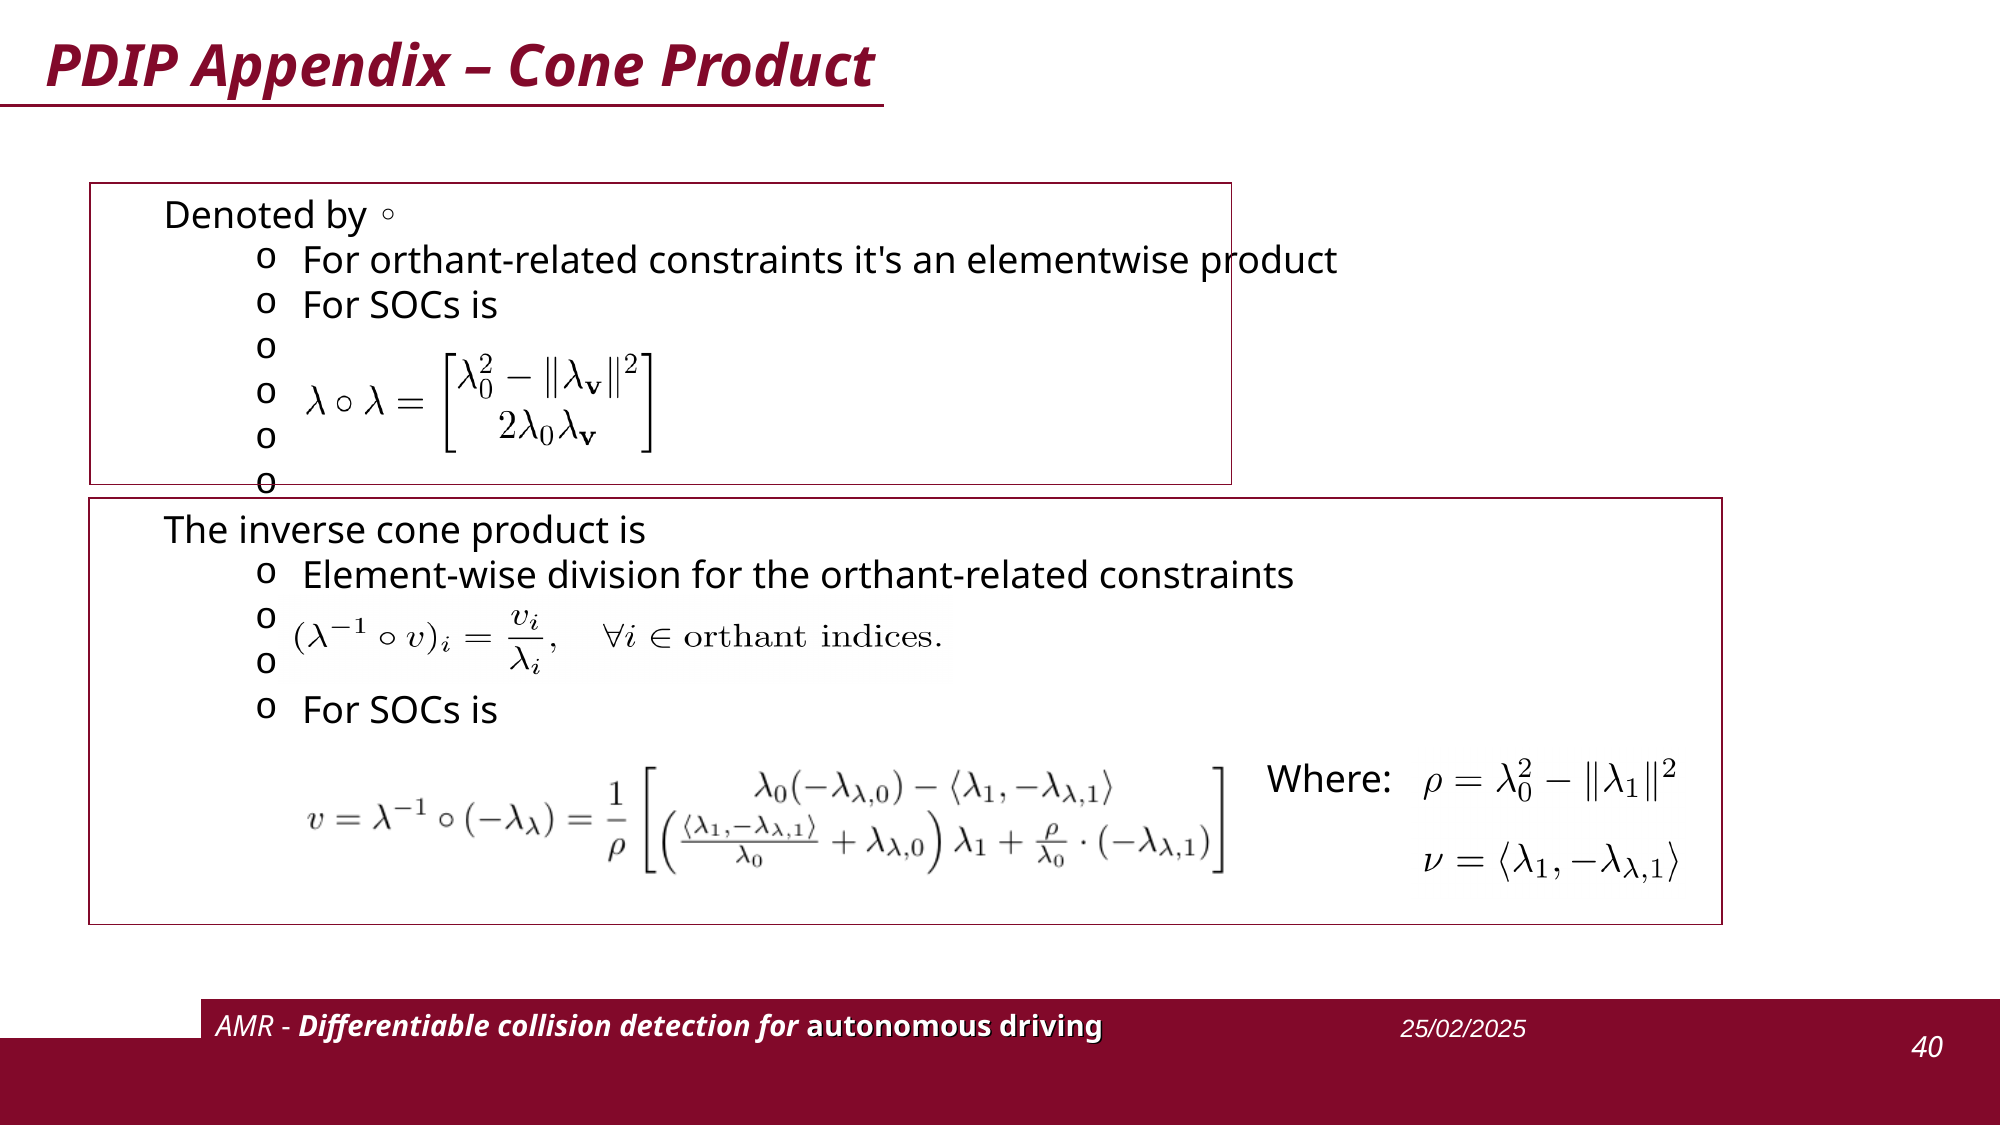

PDIP Appendix – Cone Product
 Denoted by ◦
For orthant-related constraints it's an elementwise product
For SOCs is
 The inverse cone product is
Element-wise division for the orthant-related constraints
For SOCs is
Where:
AMR - Differentiable collision detection for autonomous driving
25/02/2025